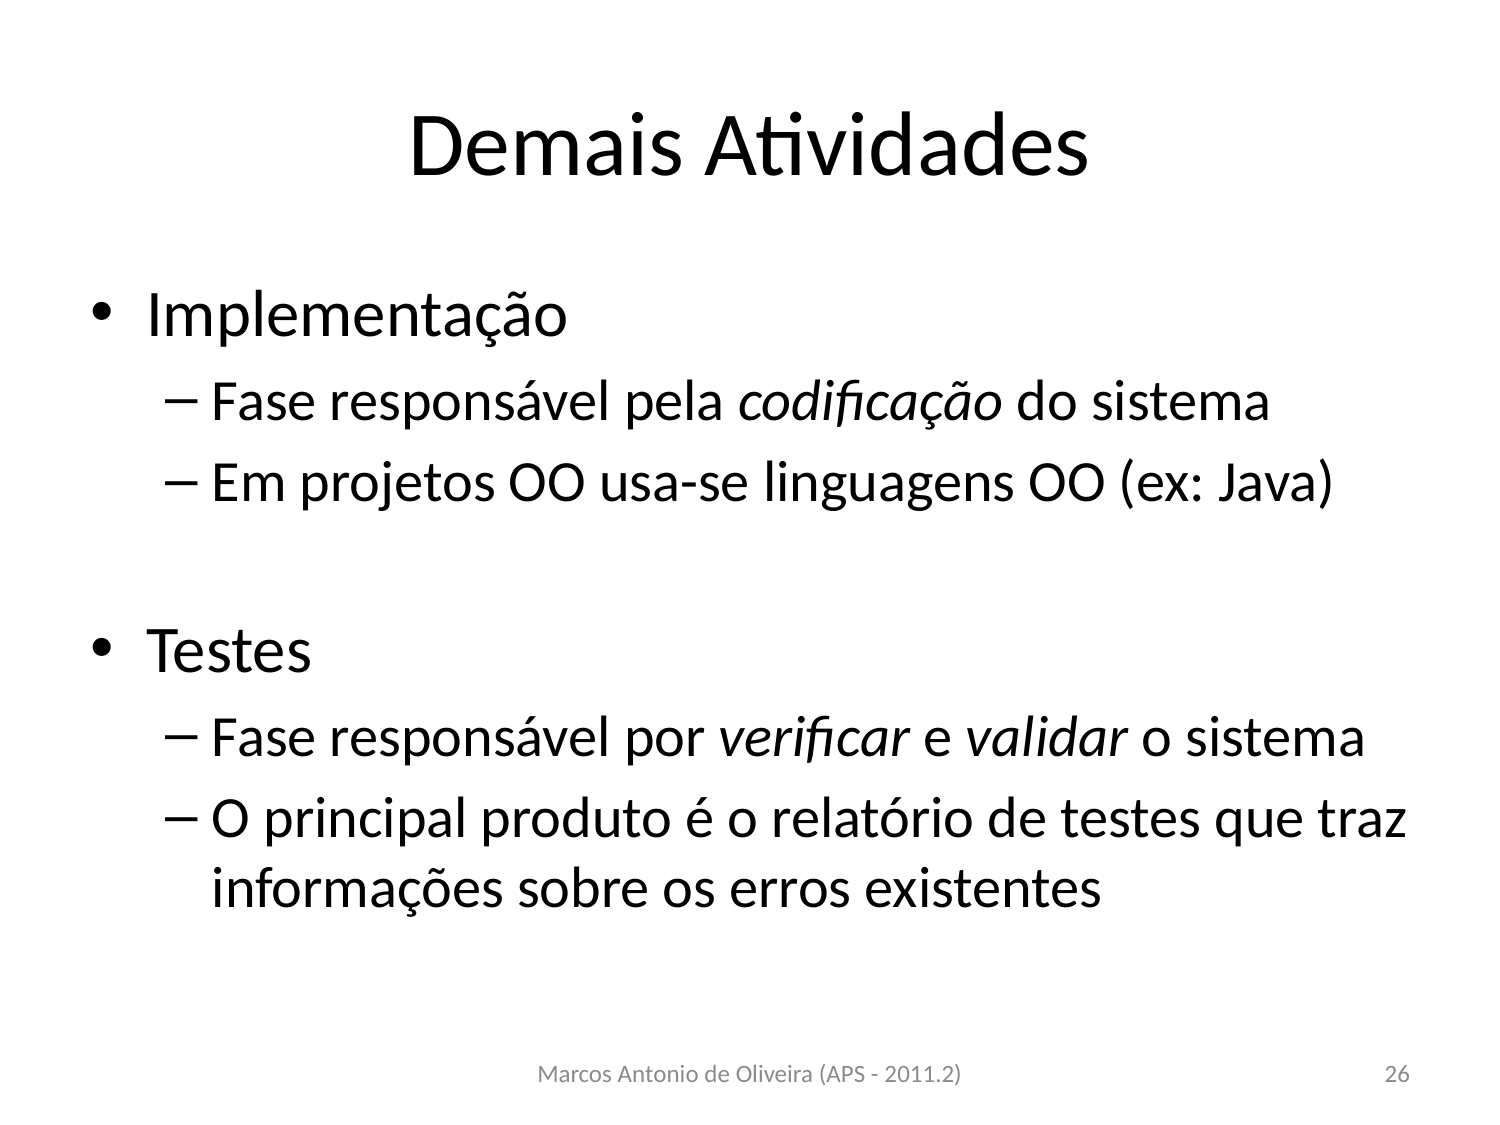

# Demais Atividades
Implementação
Fase responsável pela codificação do sistema
Em projetos OO usa-se linguagens OO (ex: Java)
Testes
Fase responsável por verificar e validar o sistema
O principal produto é o relatório de testes que traz informações sobre os erros existentes
Marcos Antonio de Oliveira (APS - 2011.2)